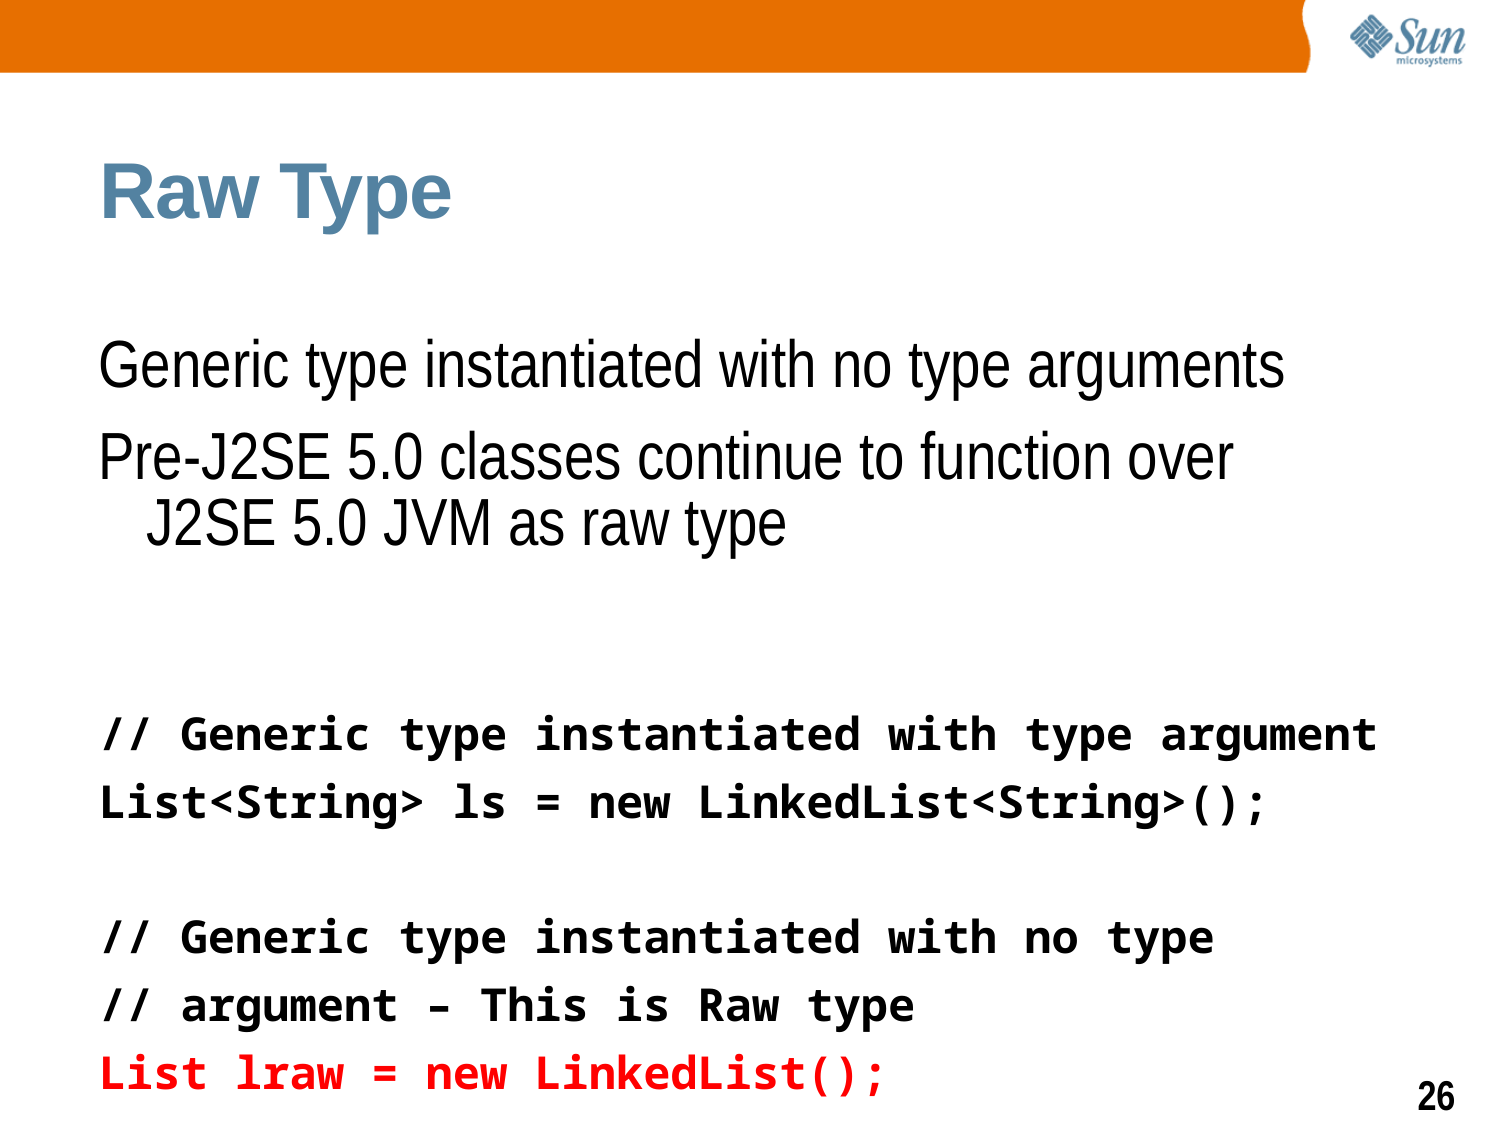

# Raw Type
Generic type instantiated with no type arguments
Pre-J2SE 5.0 classes continue to function over J2SE 5.0 JVM as raw type
// Generic type instantiated with type argument
List<String> ls = new LinkedList<String>();
// Generic type instantiated with no type
// argument – This is Raw type
List lraw = new LinkedList();